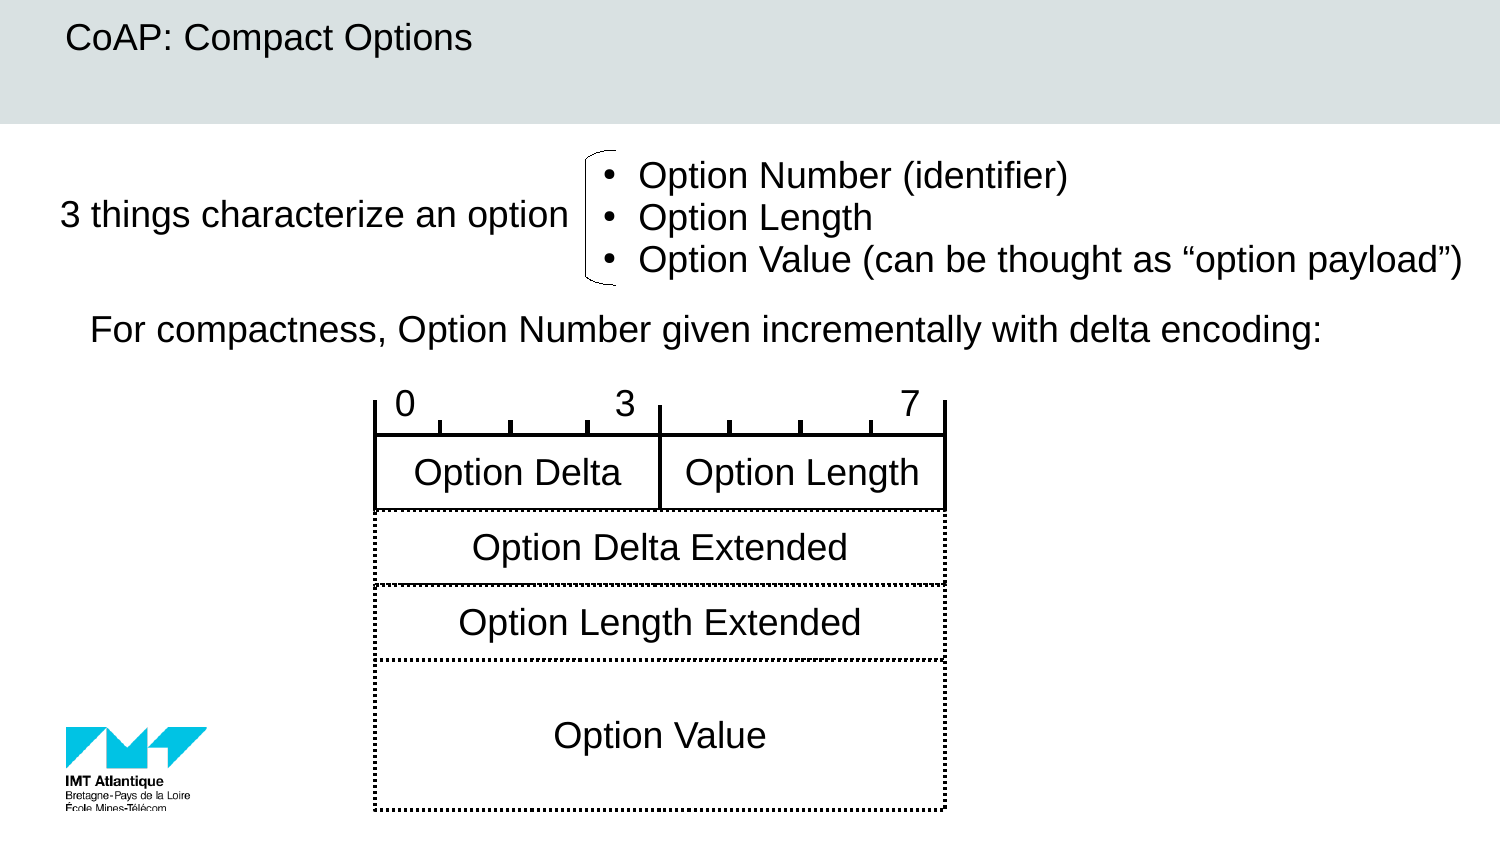

# CoAP: Compact Options
Option Number (identifier)
Option Length
Option Value (can be thought as “option payload”)
3 things characterize an option
For compactness, Option Number given incrementally with delta encoding:
0
3
7
Option Delta
Option Length
Option Delta Extended
Option Length Extended
Option Value